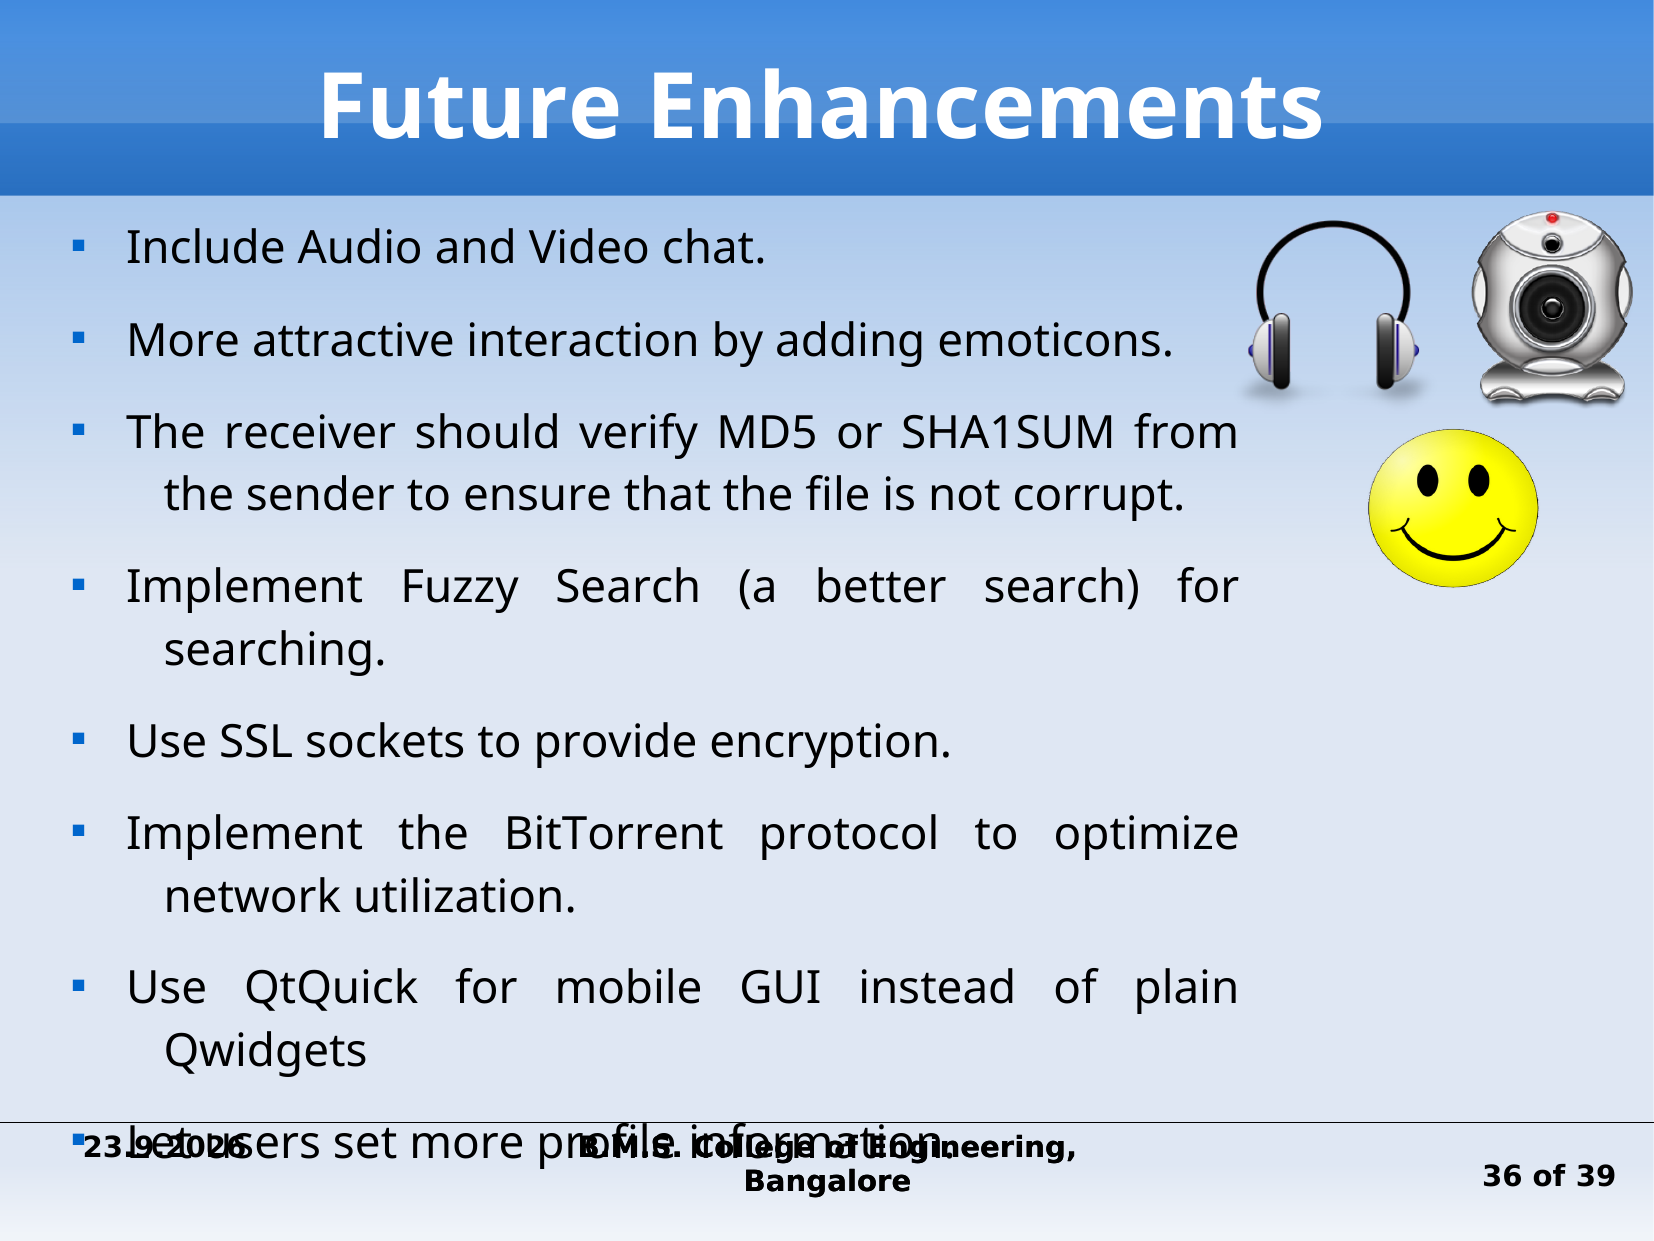

# Future Enhancements
Include Audio and Video chat.
More attractive interaction by adding emoticons.
The receiver should verify MD5 or SHA1SUM from the sender to ensure that the file is not corrupt.
Implement Fuzzy Search (a better search) for searching.
Use SSL sockets to provide encryption.
Implement the BitTorrent protocol to optimize network utilization.
Use QtQuick for mobile GUI instead of plain Qwidgets
Let users set more profile information.